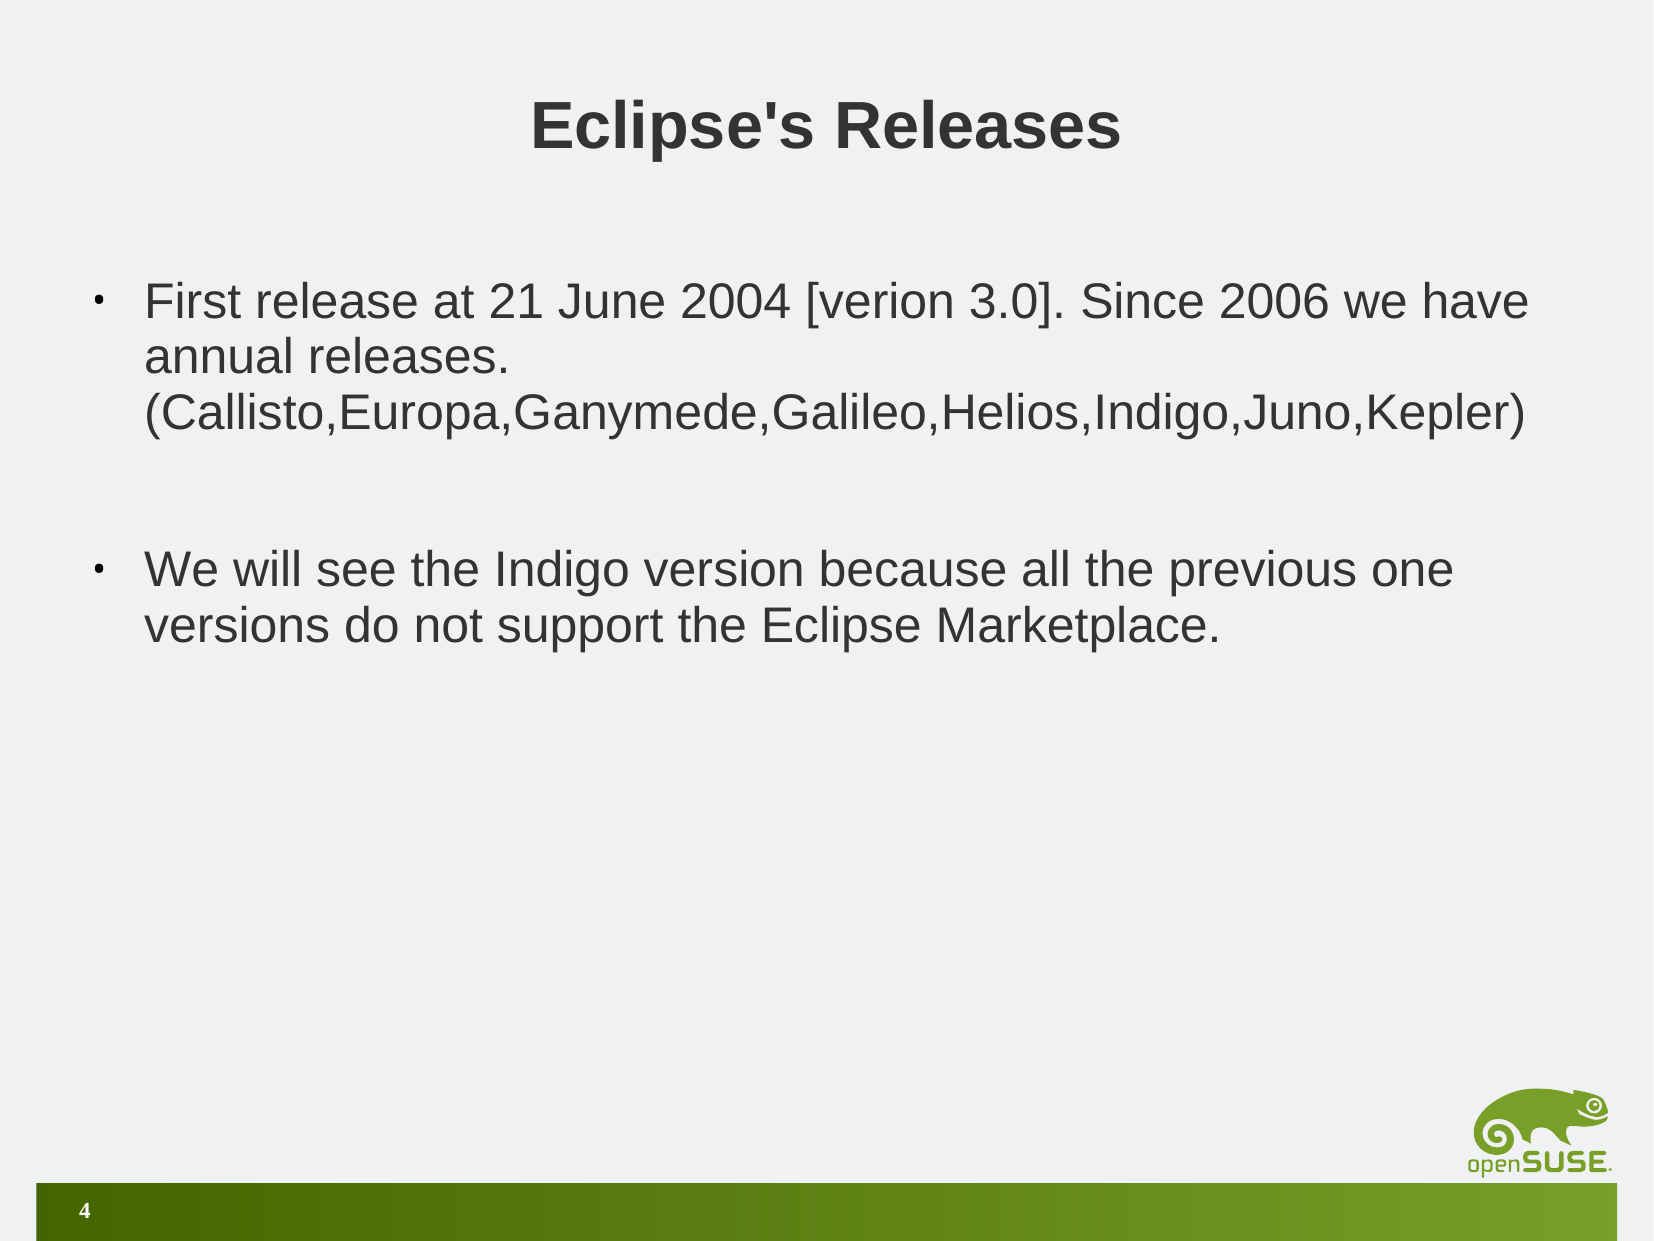

# Eclipse's Releases
First release at 21 June 2004 [verion 3.0]. Since 2006 we have annual releases.(Callisto,Europa,Ganymede,Galileo,Helios,Indigo,Juno,Kepler)
We will see the Indigo version because all the previous one versions do not support the Eclipse Marketplace.
4